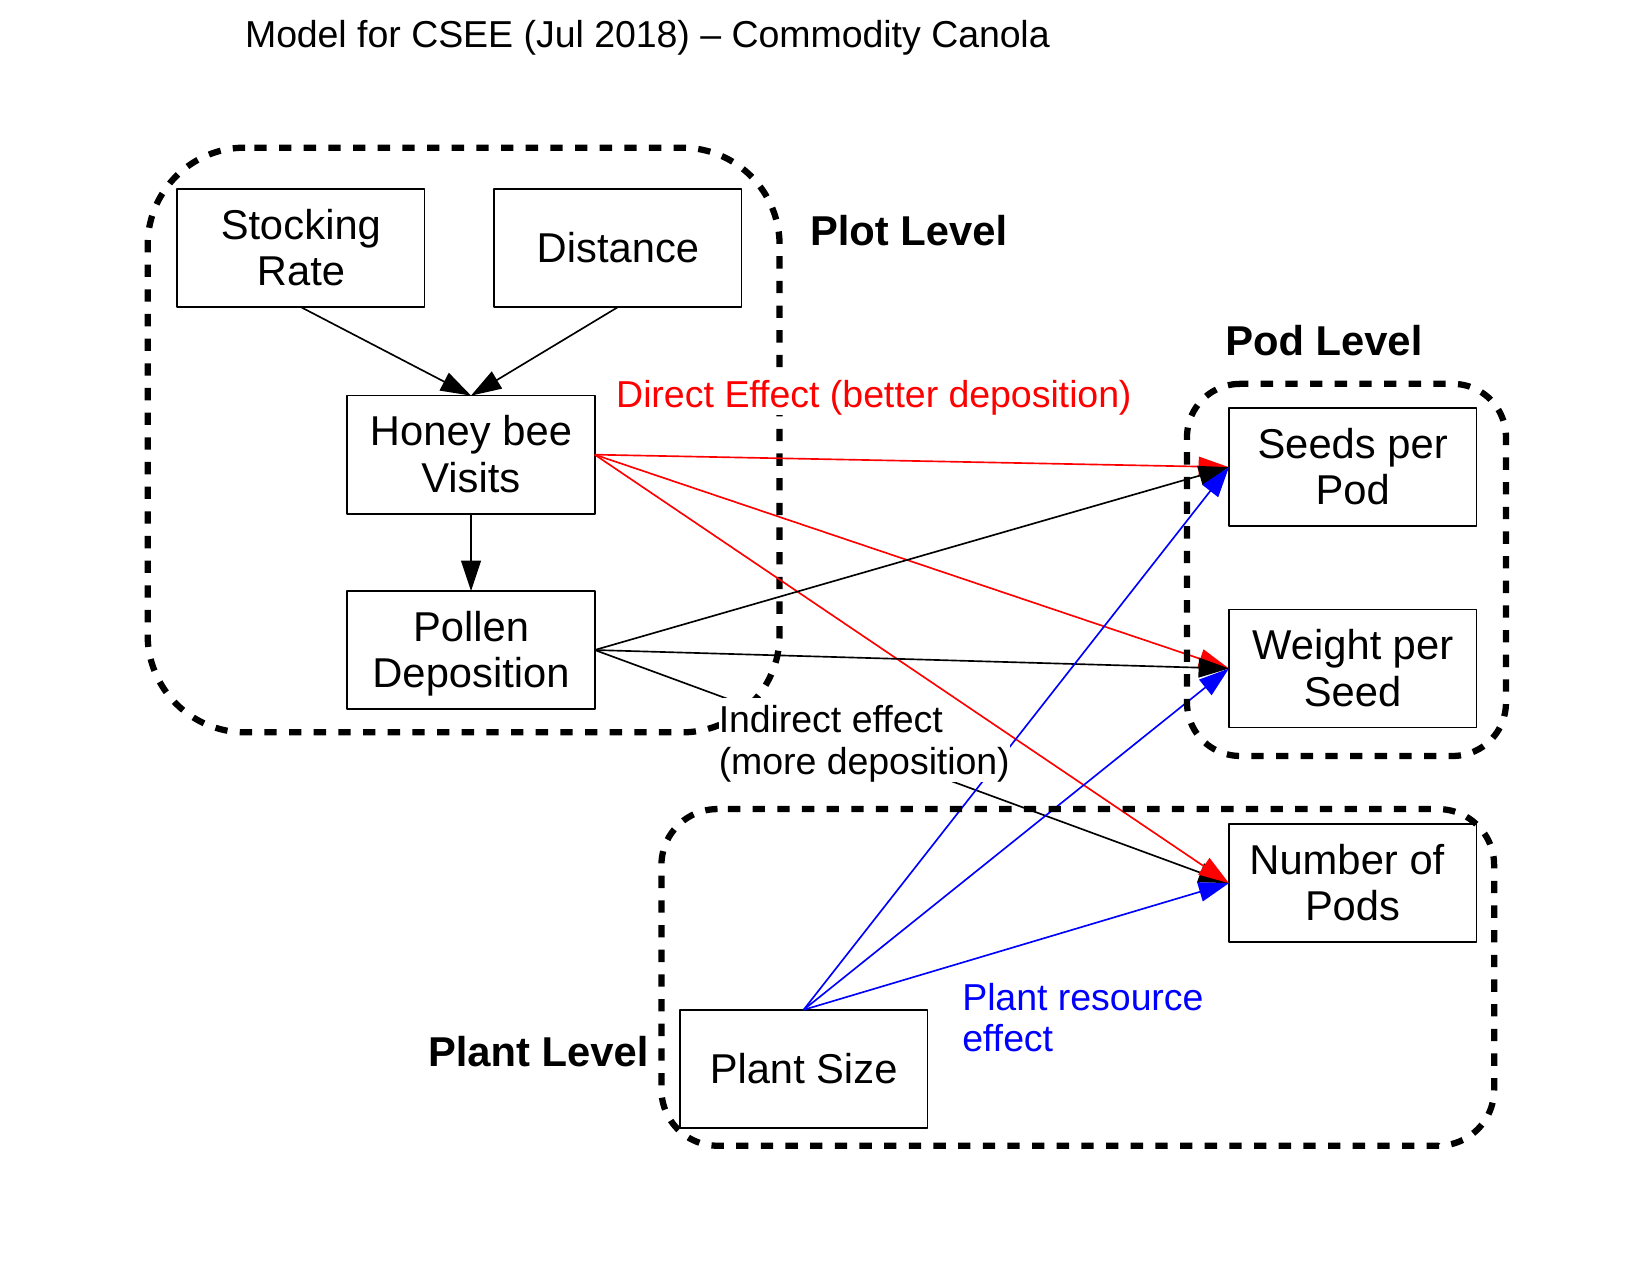

Model for CSEE (Jul 2018) – Commodity Canola
Stocking
Rate
Distance
Plot Level
Pod Level
Direct Effect (better deposition)
Honey bee
Visits
Seeds per
Pod
Pollen
Deposition
Weight per
Seed
Indirect effect
(more deposition)
Number of
Pods
Plant resource
effect
Plant Size
Plant Level